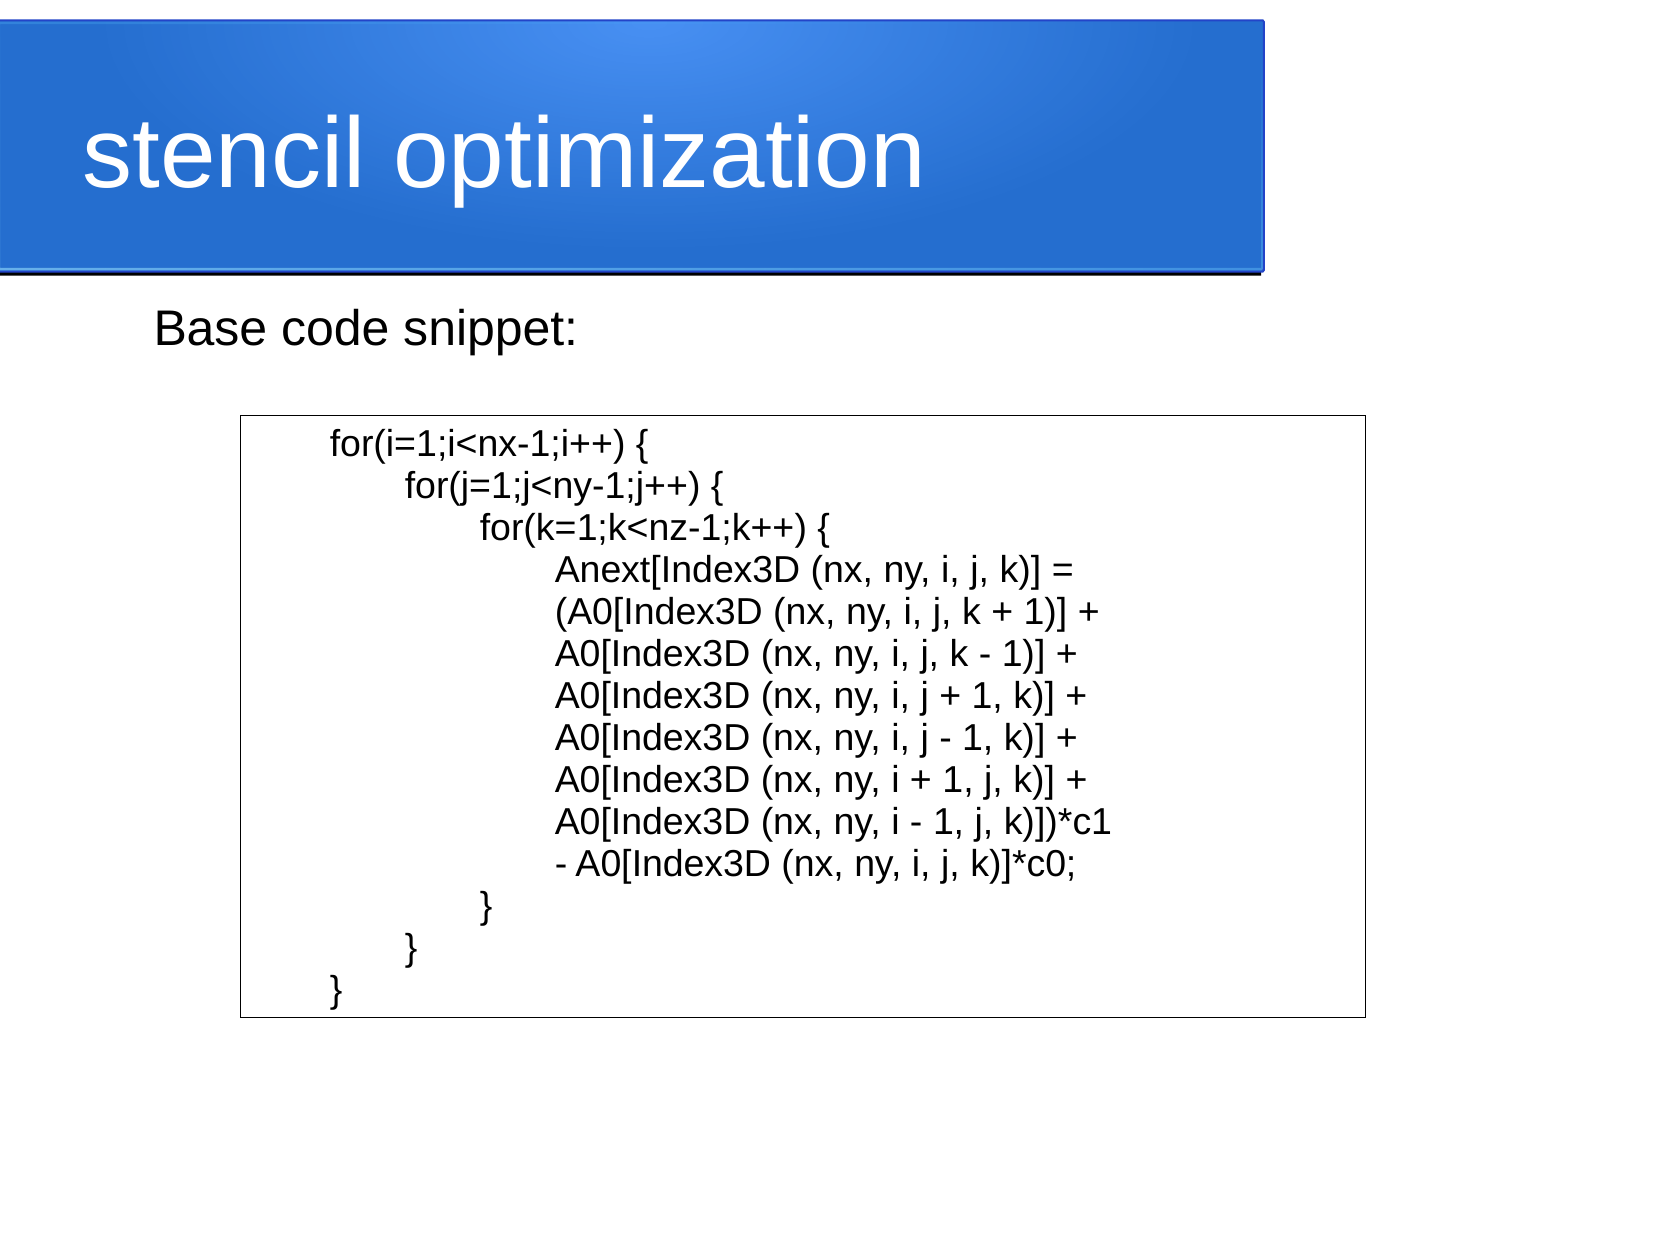

stencil optimization
# Base code snippet:
	for(i=1;i<nx-1;i++) {
		for(j=1;j<ny-1;j++) {
			for(k=1;k<nz-1;k++) {
				Anext[Index3D (nx, ny, i, j, k)] =
				(A0[Index3D (nx, ny, i, j, k + 1)] +
				A0[Index3D (nx, ny, i, j, k - 1)] +
				A0[Index3D (nx, ny, i, j + 1, k)] +
				A0[Index3D (nx, ny, i, j - 1, k)] +
				A0[Index3D (nx, ny, i + 1, j, k)] +
				A0[Index3D (nx, ny, i - 1, j, k)])*c1
				- A0[Index3D (nx, ny, i, j, k)]*c0;
			}
		}
	}